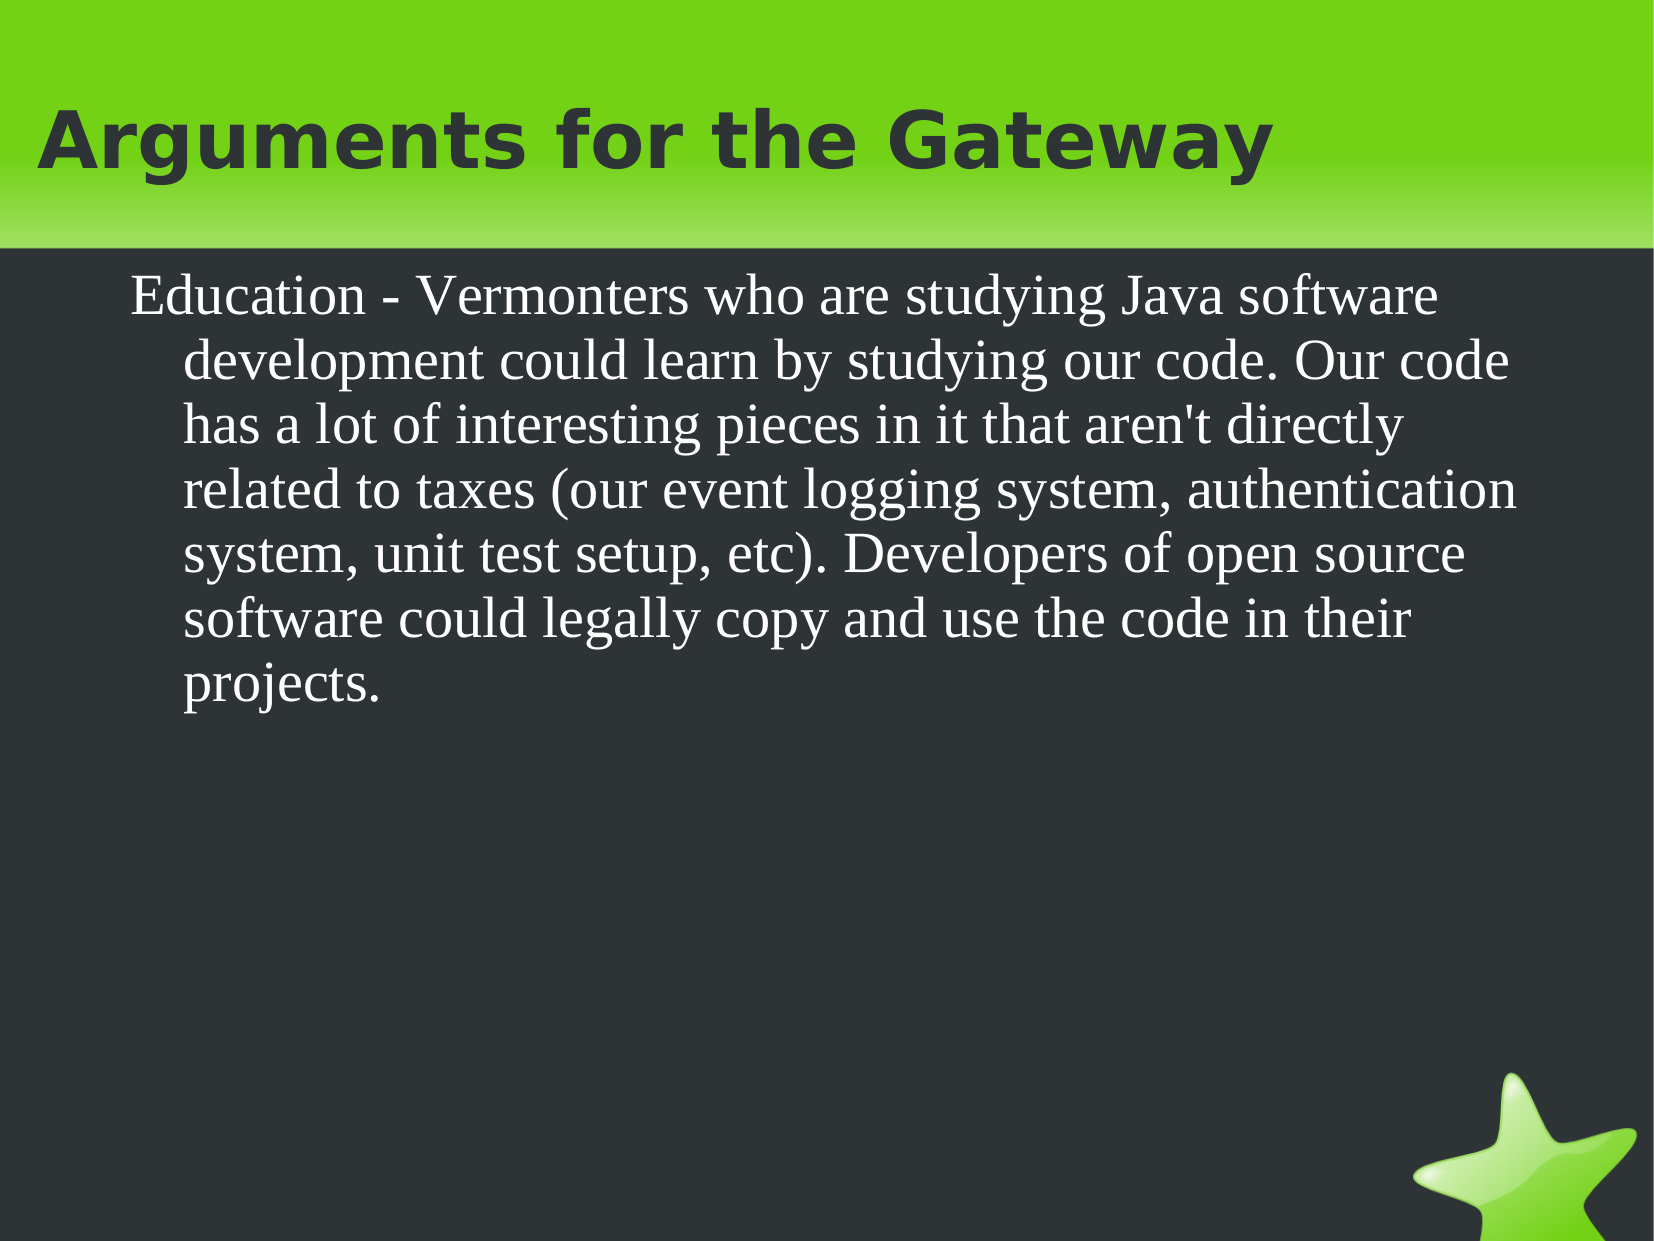

# Arguments for the Gateway
Education - Vermonters who are studying Java software development could learn by studying our code. Our code has a lot of interesting pieces in it that aren't directly related to taxes (our event logging system, authentication system, unit test setup, etc). Developers of open source software could legally copy and use the code in their projects.